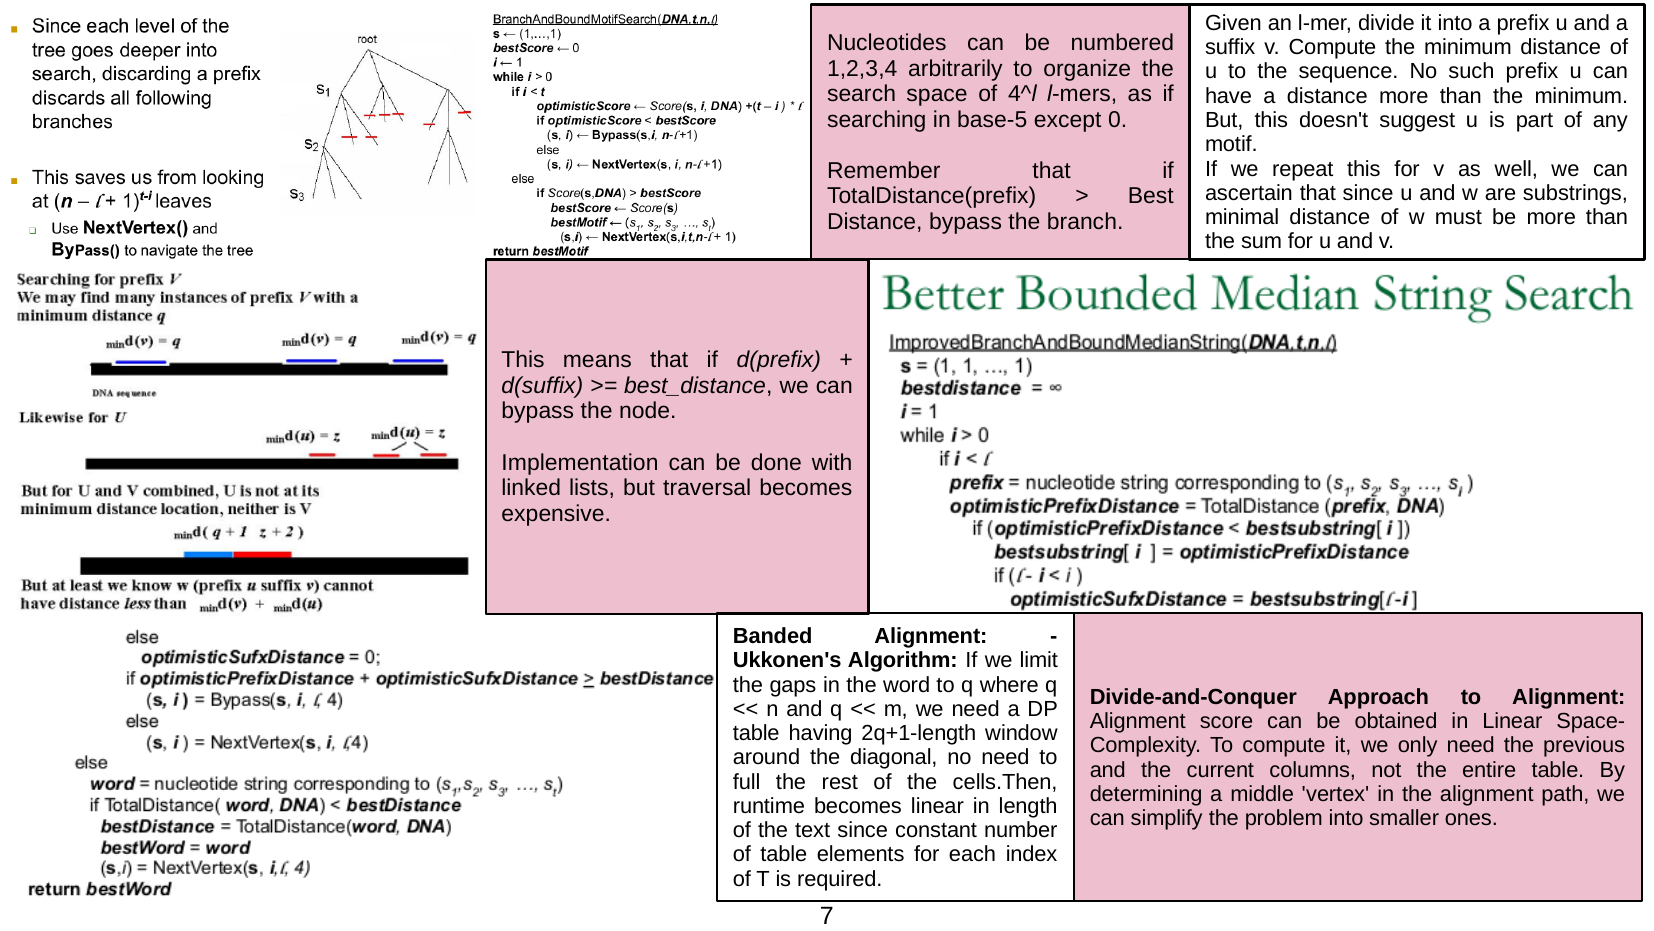

Nucleotides can be numbered 1,2,3,4 arbitrarily to organize the search space of 4^l l-mers, as if searching in base-5 except 0.
Remember that if TotalDistance(prefix) > Best Distance, bypass the branch.
Given an l-mer, divide it into a prefix u and a suffix v. Compute the minimum distance of u to the sequence. No such prefix u can have a distance more than the minimum. But, this doesn't suggest u is part of any motif.
If we repeat this for v as well, we can ascertain that since u and w are substrings, minimal distance of w must be more than the sum for u and v.
This means that if d(prefix) + d(suffix) >= best_distance, we can bypass the node.
Implementation can be done with linked lists, but traversal becomes expensive.
Banded Alignment: - Ukkonen's Algorithm: If we limit the gaps in the word to q where q << n and q << m, we need a DP table having 2q+1-length window around the diagonal, no need to full the rest of the cells.Then, runtime becomes linear in length of the text since constant number of table elements for each index of T is required.
Divide-and-Conquer Approach to Alignment: Alignment score can be obtained in Linear Space-Complexity. To compute it, we only need the previous and the current columns, not the entire table. By determining a middle 'vertex' in the alignment path, we can simplify the problem into smaller ones.